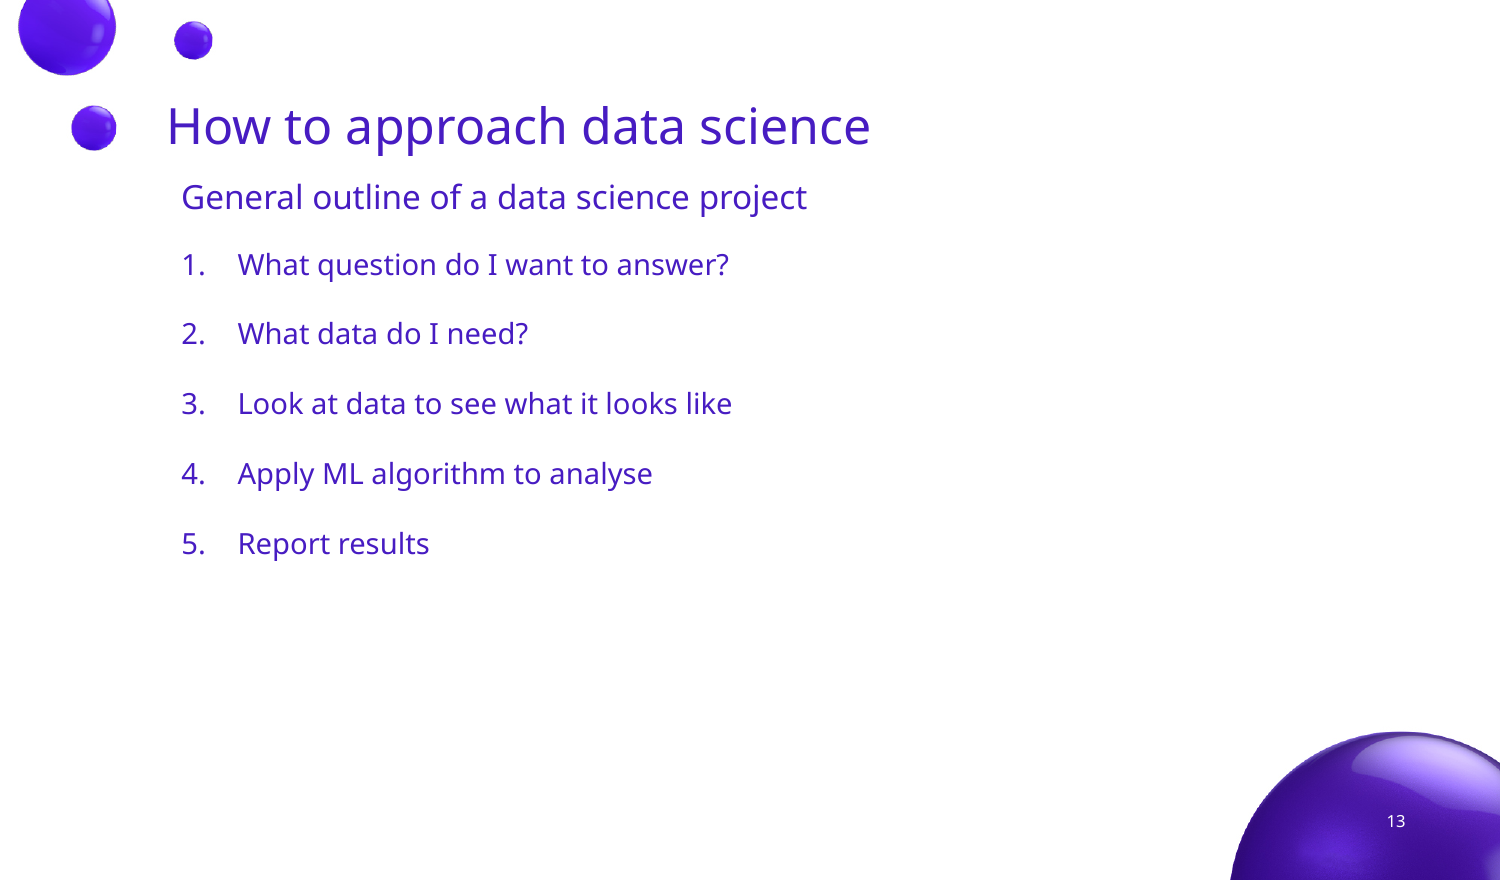

# How to approach data science
General outline of a data science project
What question do I want to answer?
What data do I need?
Look at data to see what it looks like
Apply ML algorithm to analyse
Report results